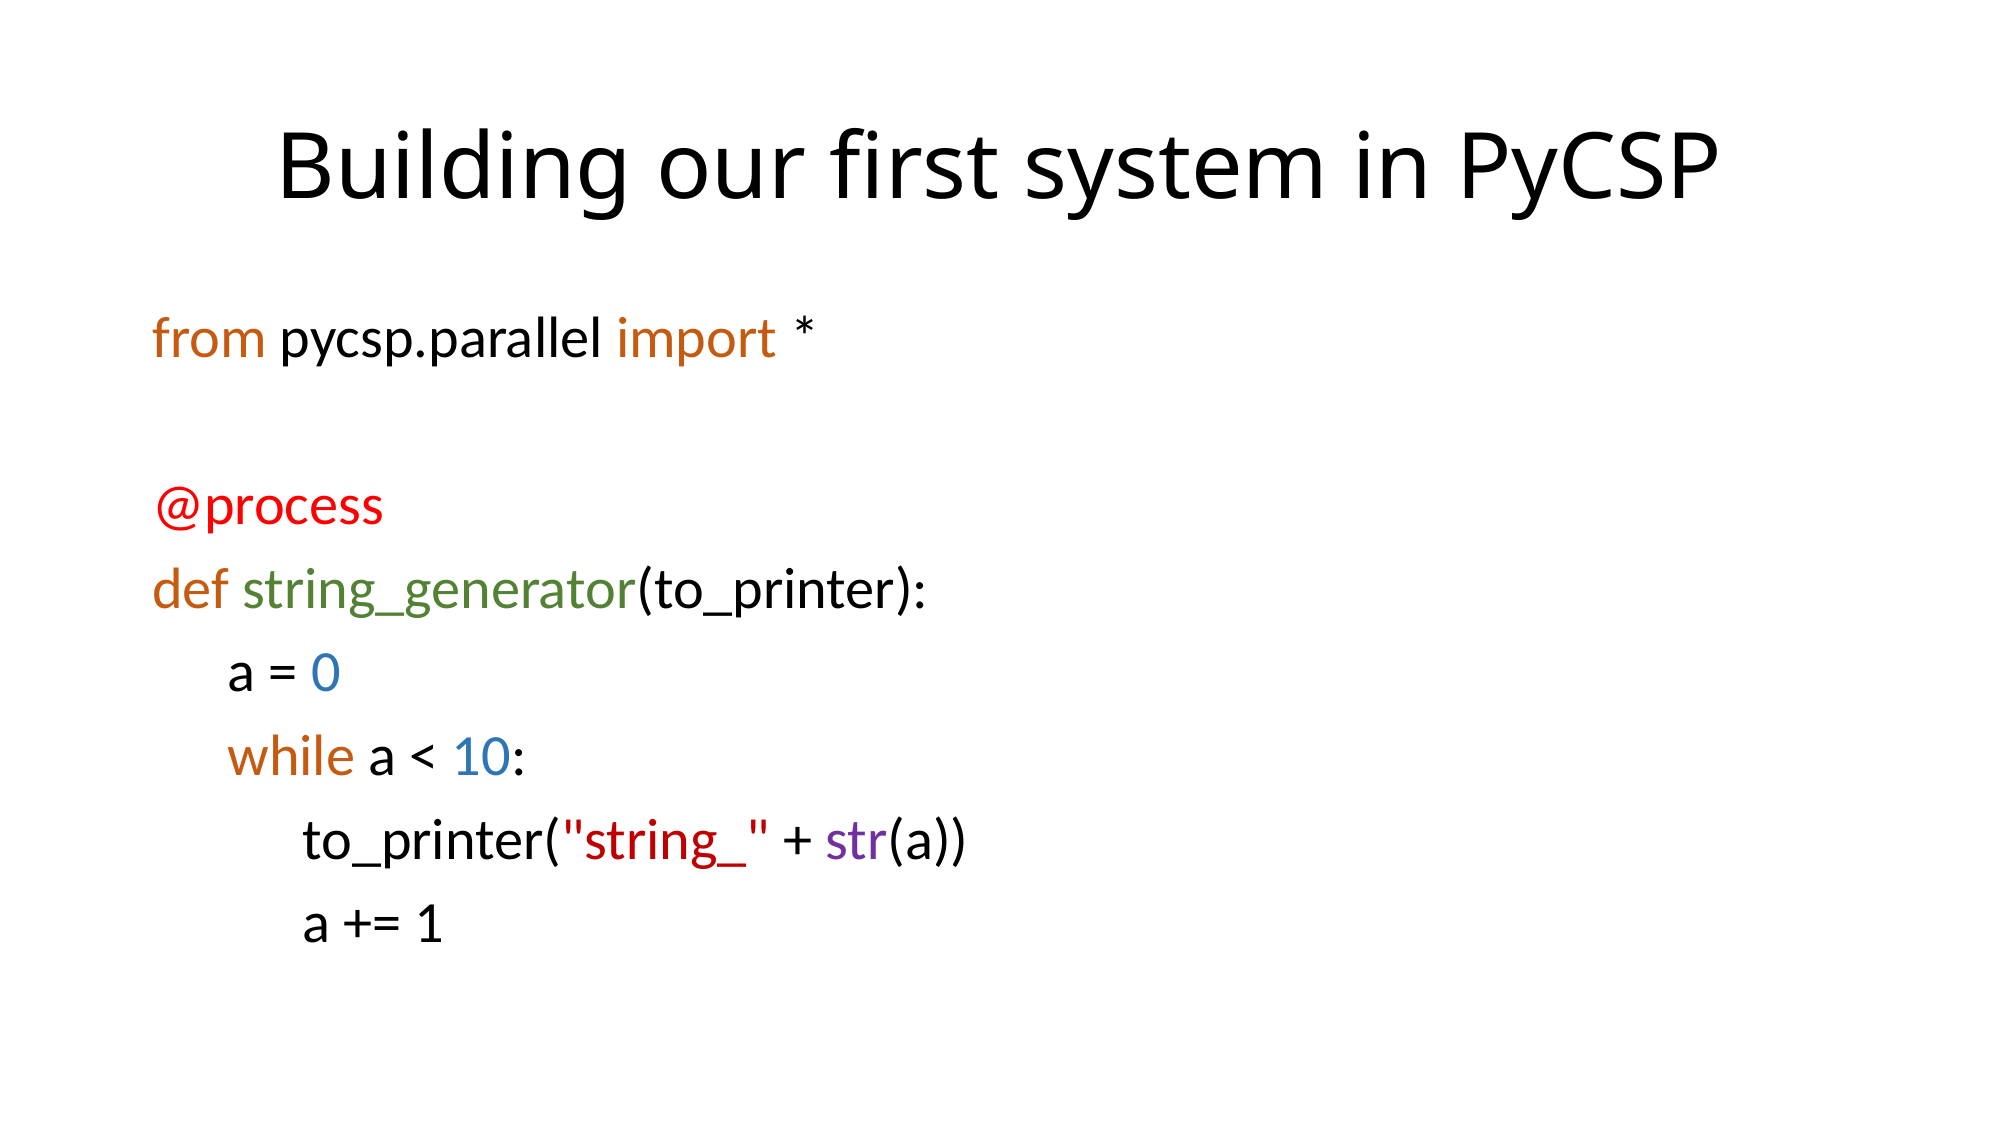

# Building our first system in PyCSP
from pycsp.parallel import *
@process
def string_generator(to_printer):
	a = 0
	while a < 10:
		to_printer("string_" + str(a))
		a += 1